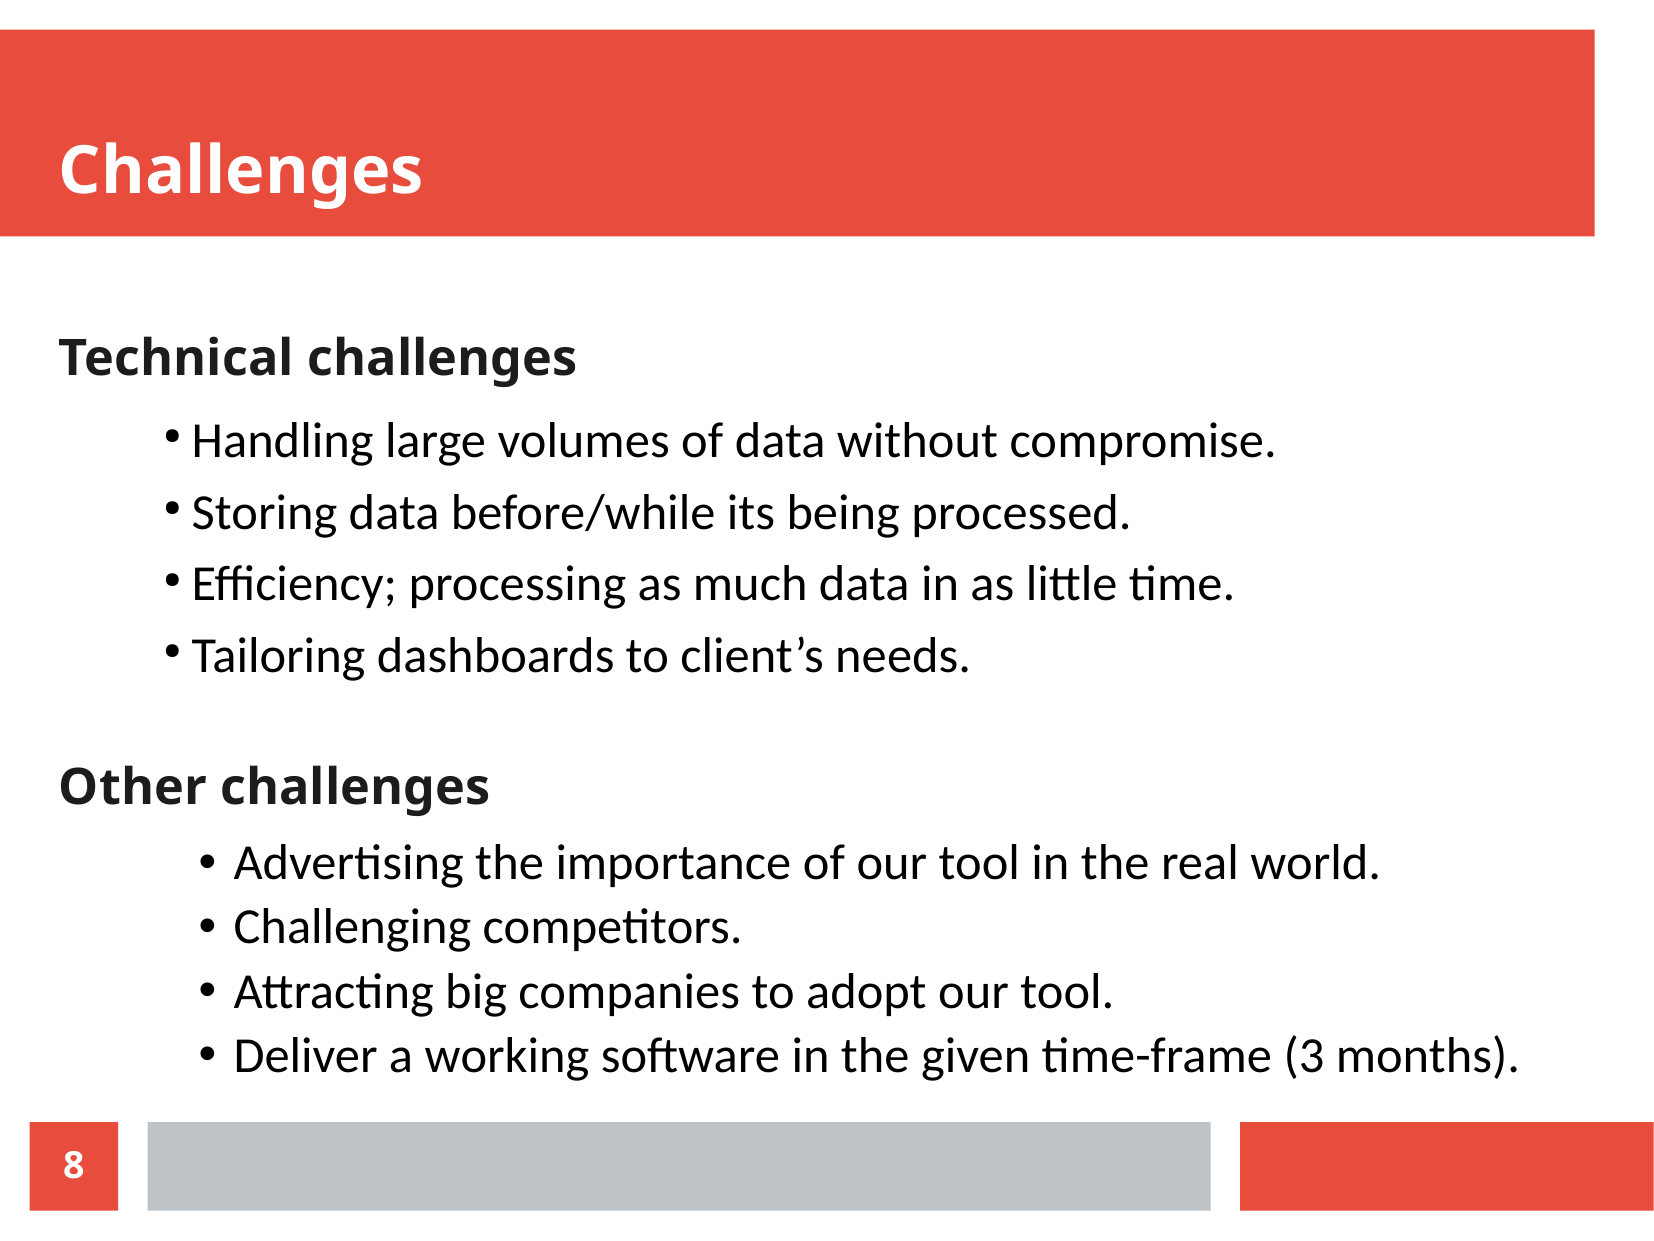

# Challenges
Technical challenges
 Handling large volumes of data without compromise.
 Storing data before/while its being processed.
 Efficiency; processing as much data in as little time.
 Tailoring dashboards to client’s needs.
Other challenges
Advertising the importance of our tool in the real world.
Challenging competitors.
Attracting big companies to adopt our tool.
Deliver a working software in the given time-frame (3 months).